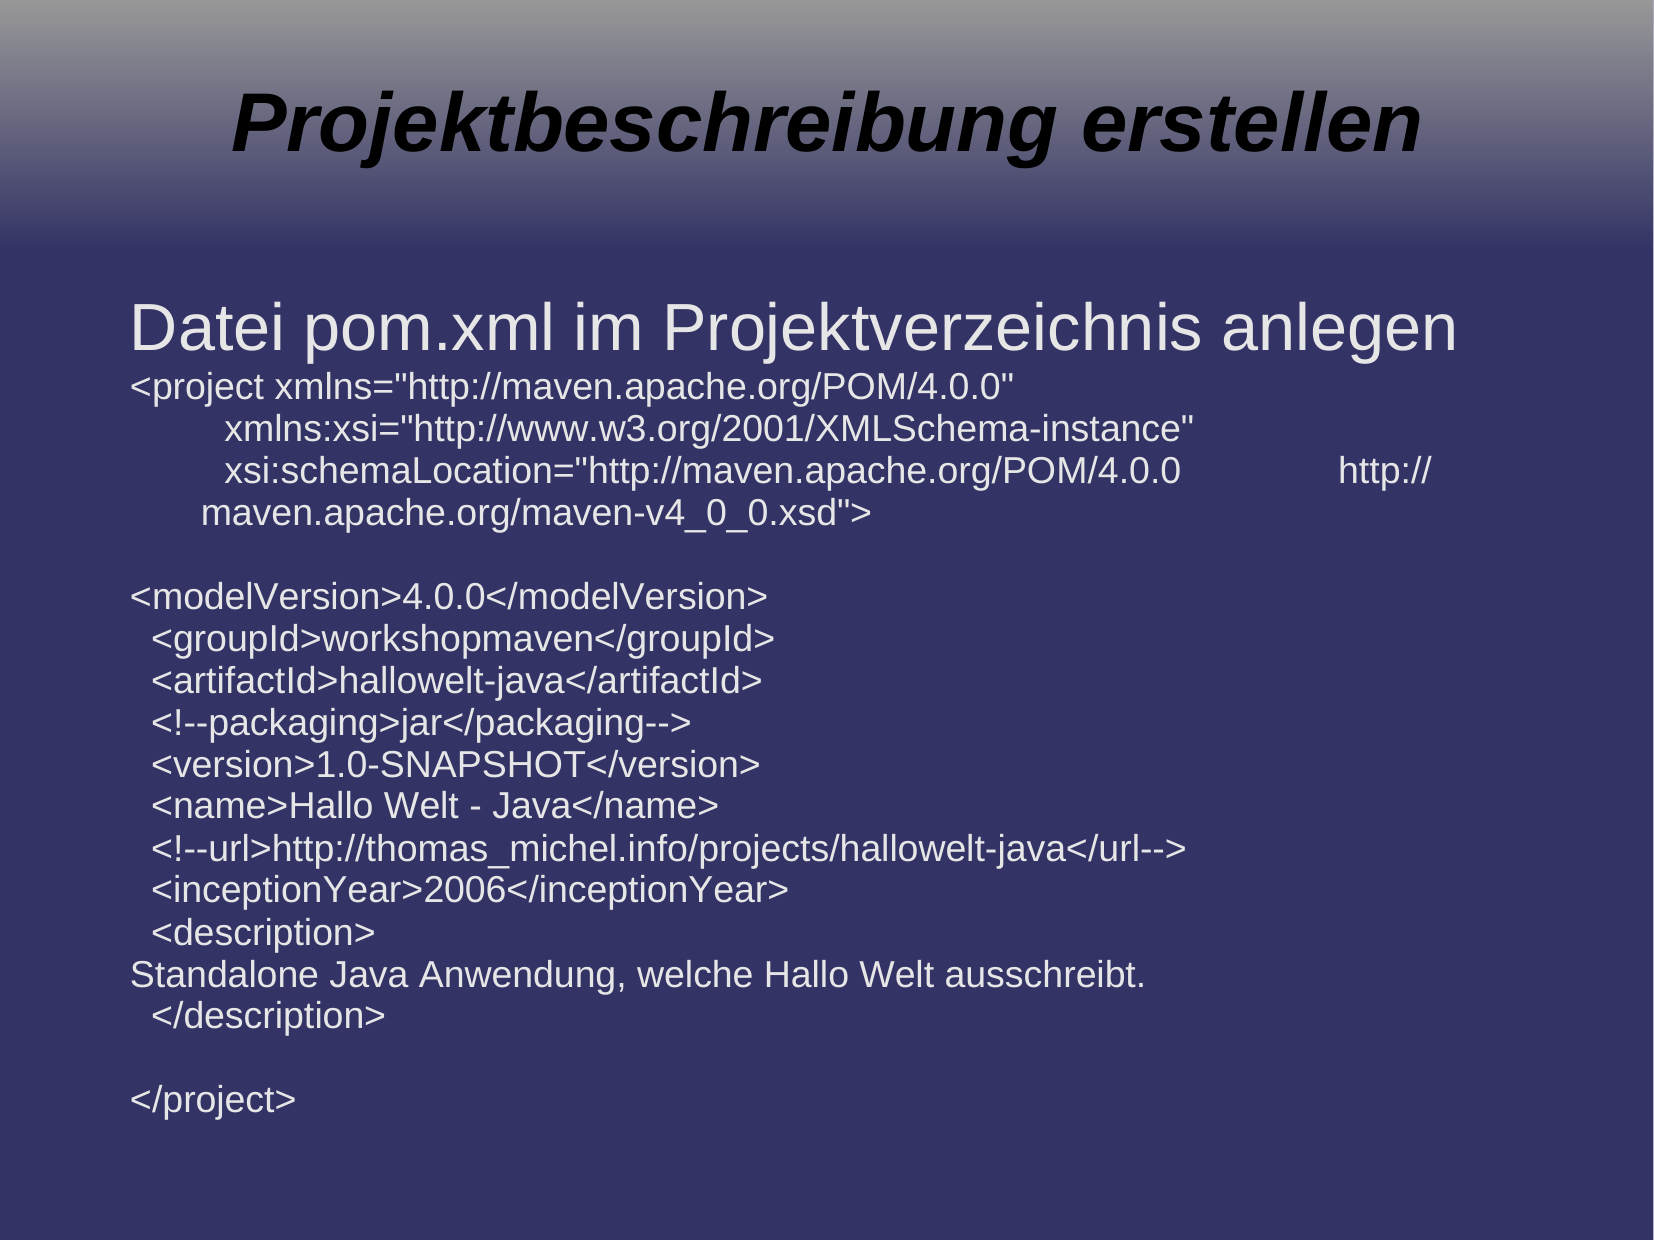

# Projektbeschreibung erstellen
Datei pom.xml im Projektverzeichnis anlegen
<project xmlns="http://maven.apache.org/POM/4.0.0"
 xmlns:xsi="http://www.w3.org/2001/XMLSchema-instance"
 xsi:schemaLocation="http://maven.apache.org/POM/4.0.0 http://maven.apache.org/maven-v4_0_0.xsd">
<modelVersion>4.0.0</modelVersion>
 <groupId>workshopmaven</groupId>
 <artifactId>hallowelt-java</artifactId>
 <!--packaging>jar</packaging-->
 <version>1.0-SNAPSHOT</version>
 <name>Hallo Welt - Java</name>
 <!--url>http://thomas_michel.info/projects/hallowelt-java</url-->
 <inceptionYear>2006</inceptionYear>
 <description>
Standalone Java Anwendung, welche Hallo Welt ausschreibt.
 </description>
</project>